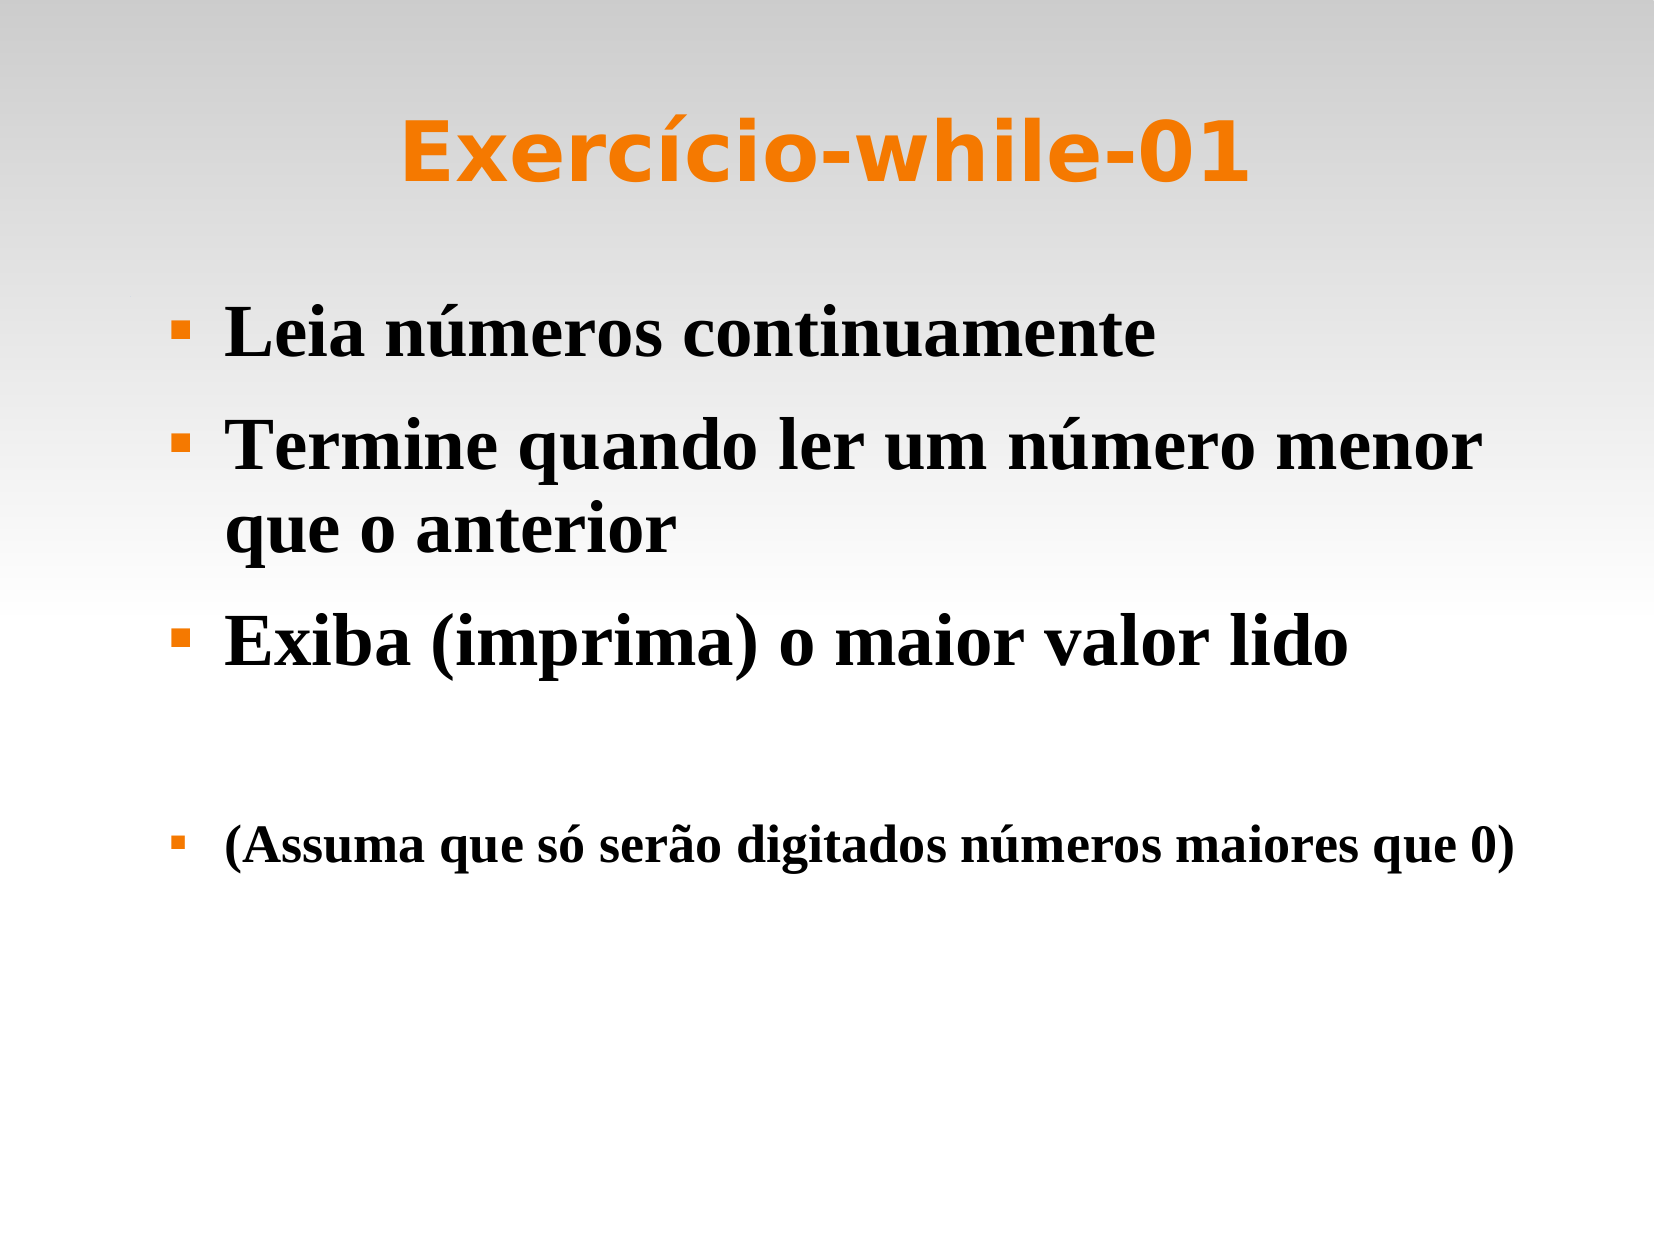

# Exercício-while-01
Leia números continuamente
Termine quando ler um número menor que o anterior
Exiba (imprima) o maior valor lido
(Assuma que só serão digitados números maiores que 0)